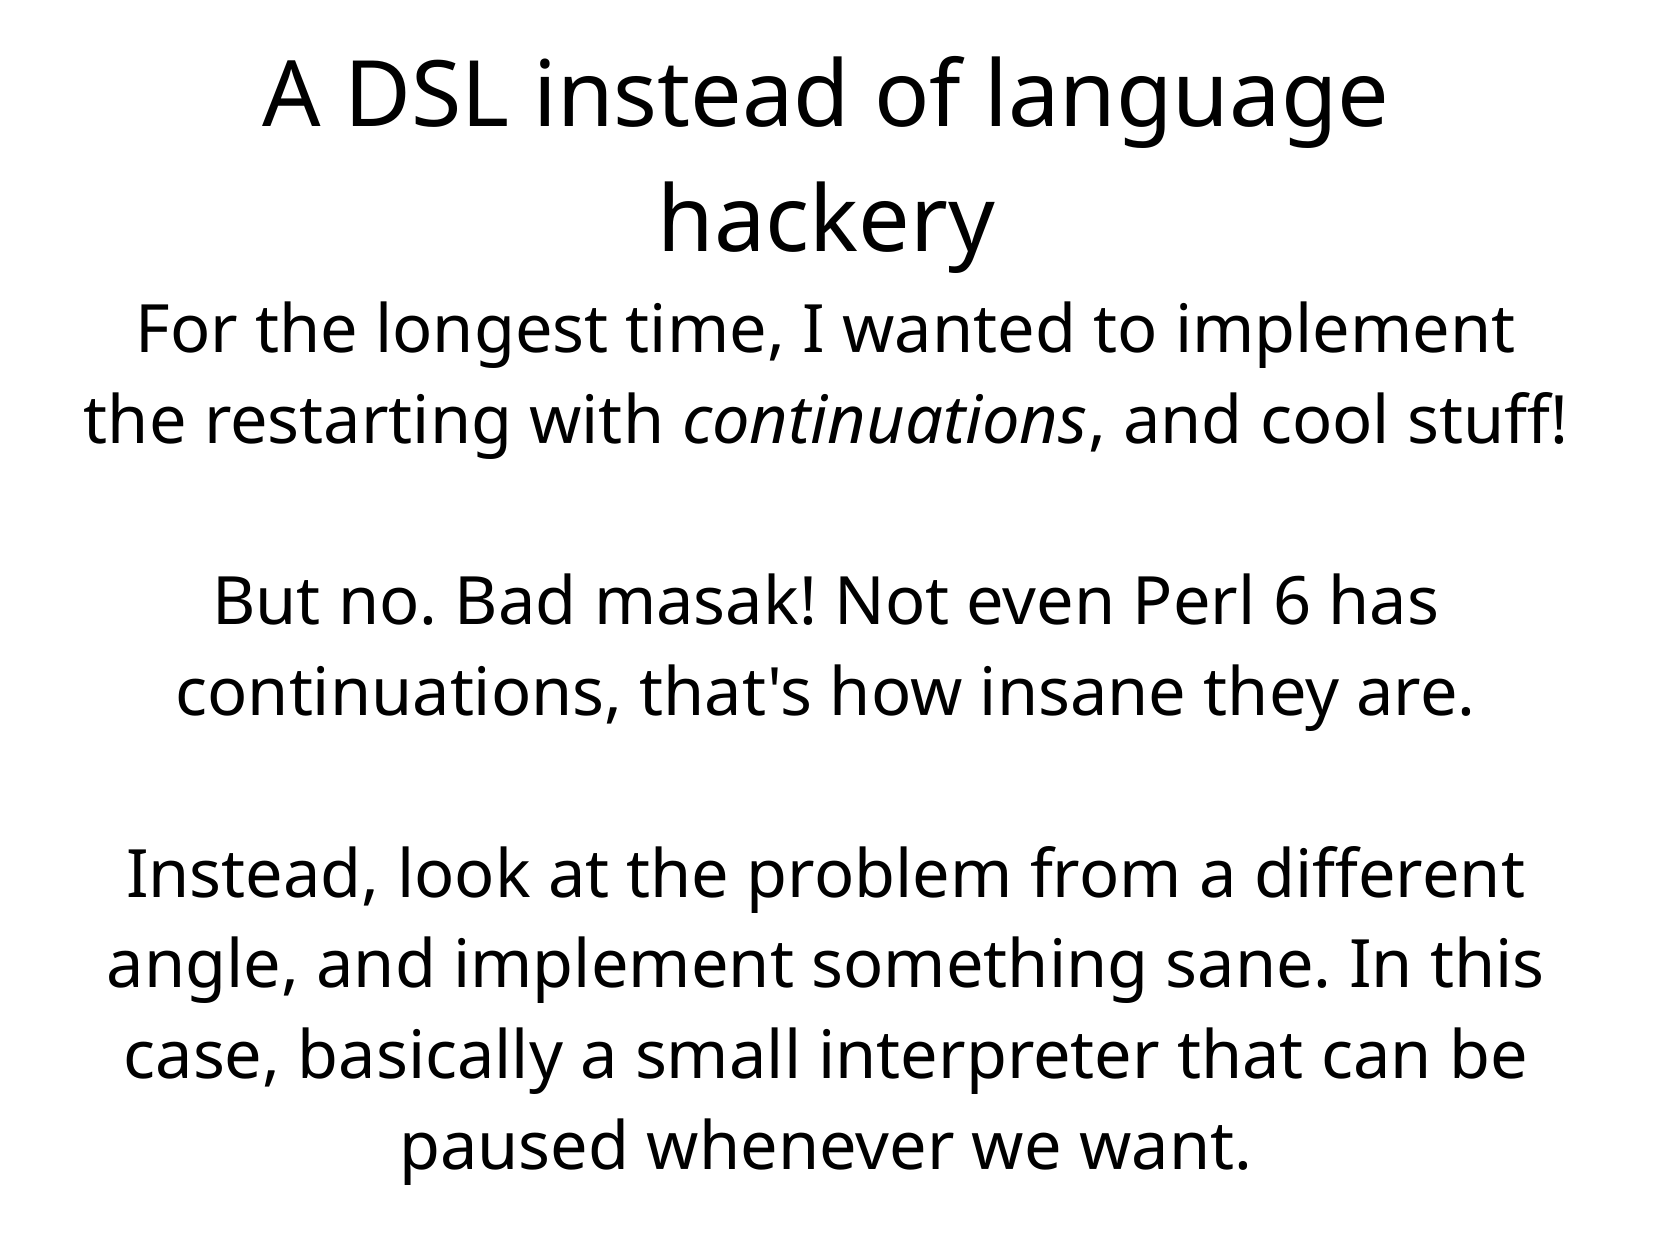

# A DSL instead of language hackery
For the longest time, I wanted to implement the restarting with continuations, and cool stuff!
But no. Bad masak! Not even Perl 6 has continuations, that's how insane they are.
Instead, look at the problem from a different angle, and implement something sane. In this case, basically a small interpreter that can be paused whenever we want.